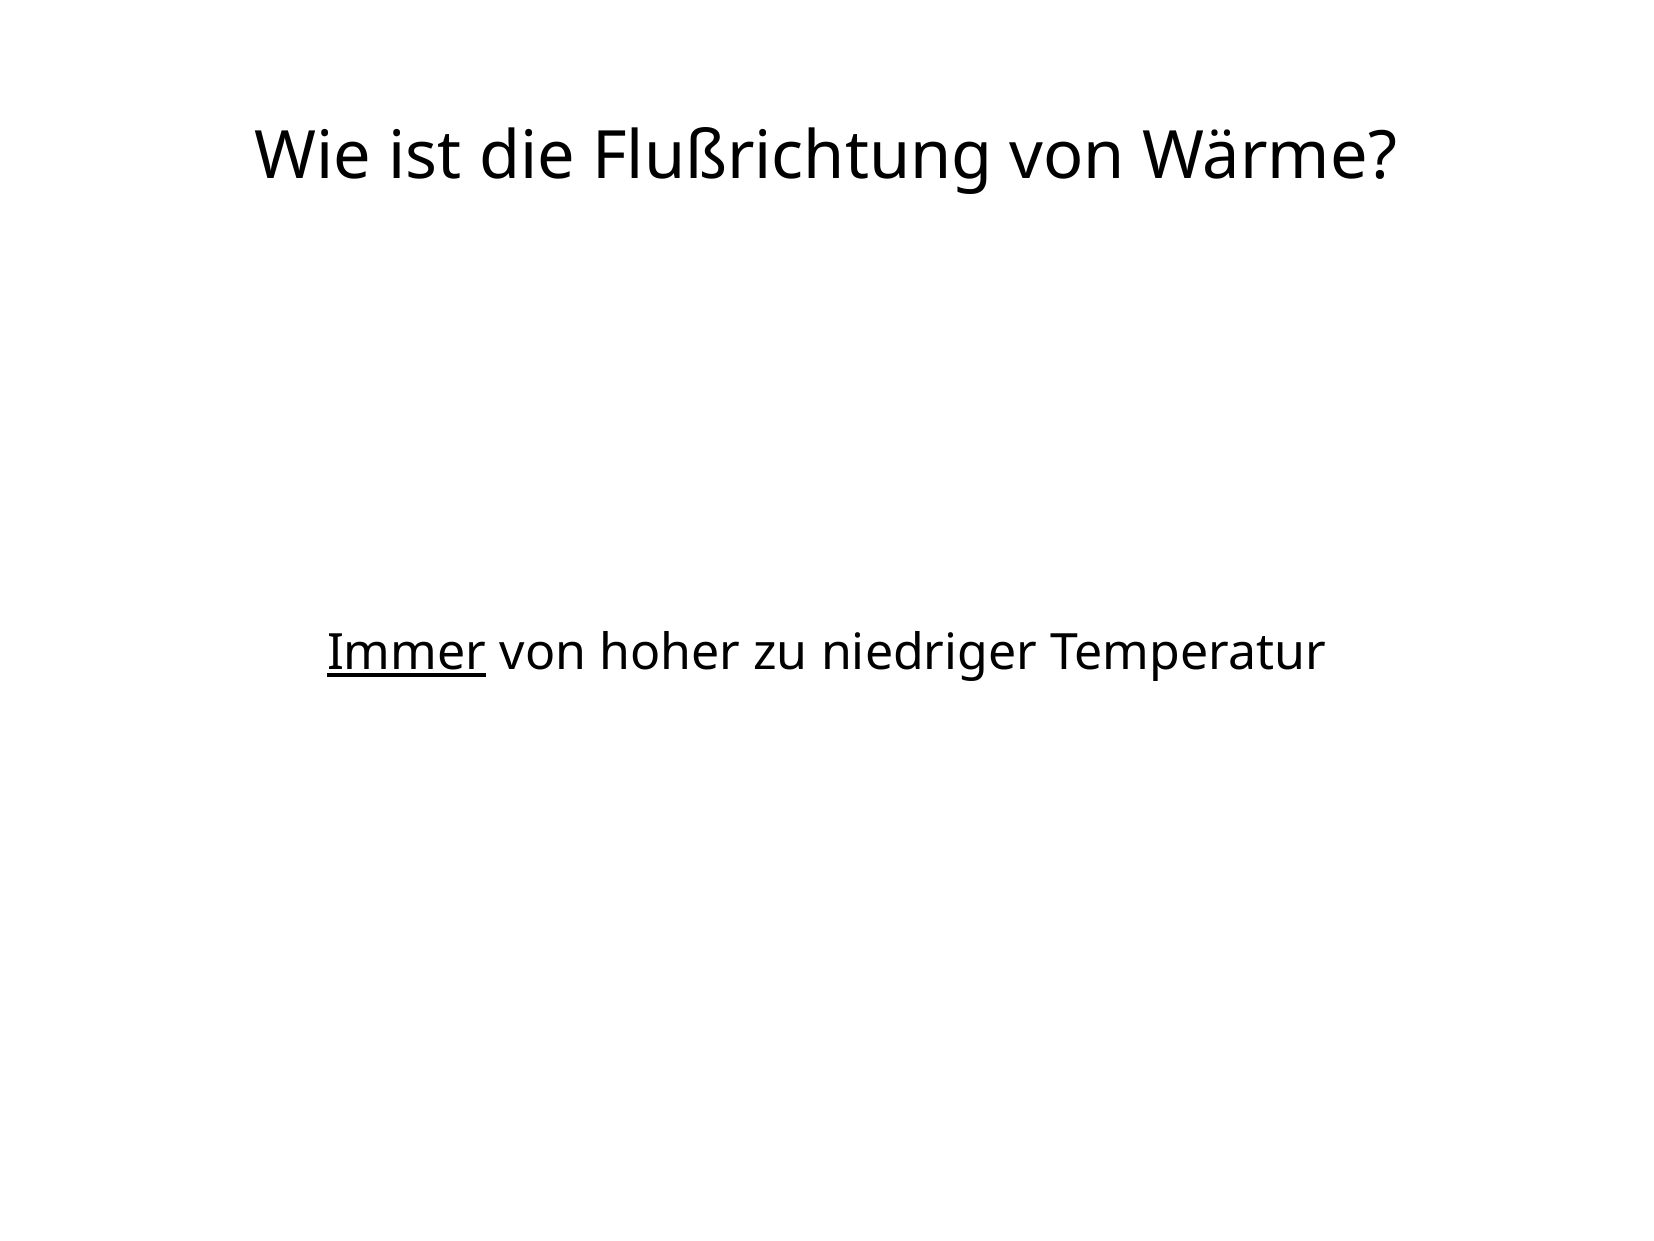

# Wie ist die Flußrichtung von Wärme?
Immer von hoher zu niedriger Temperatur